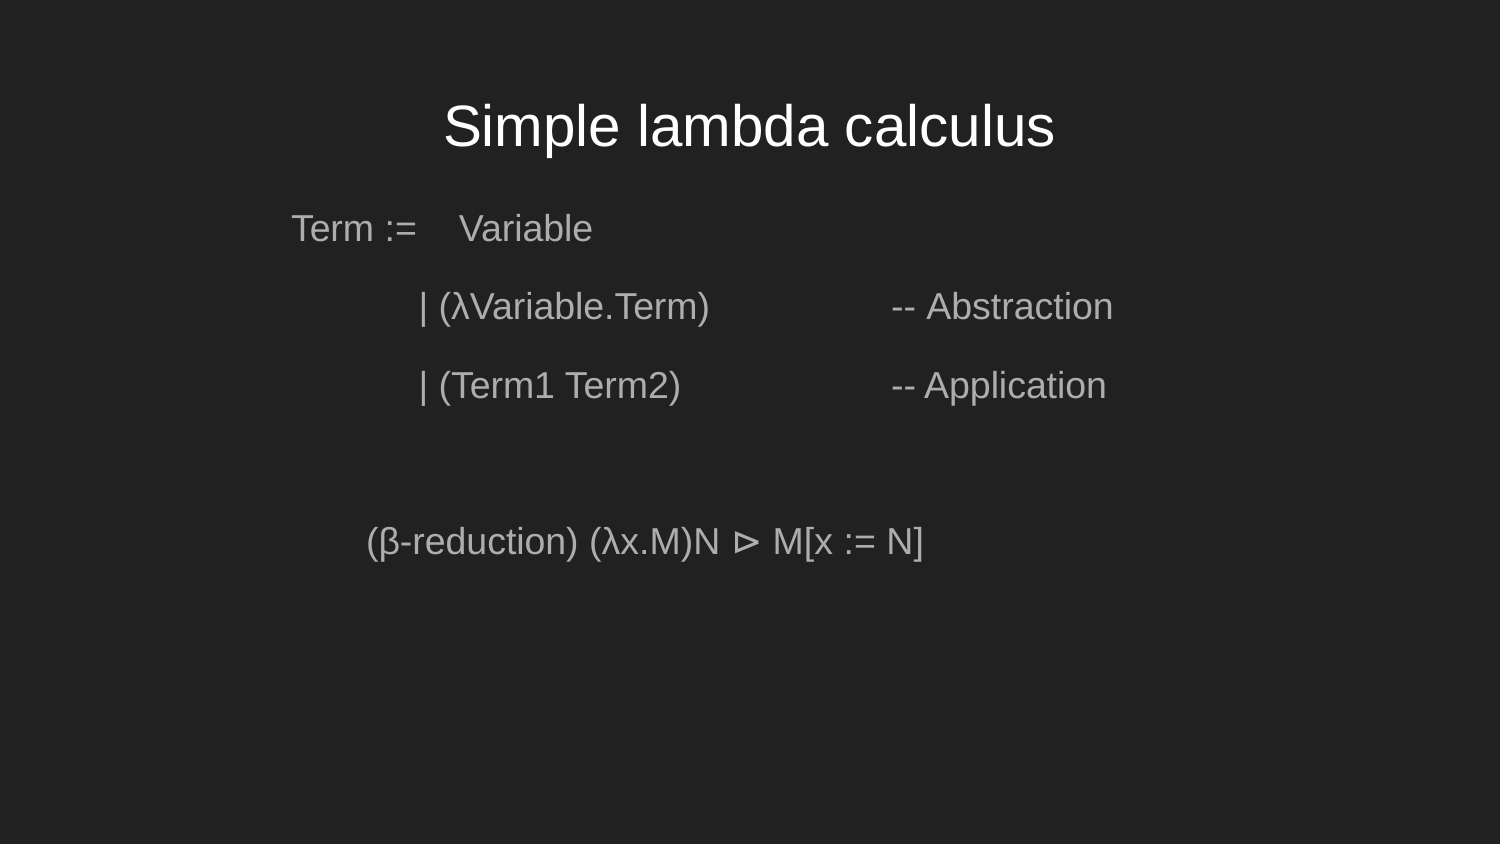

# Simple lambda calculus
Term := Variable
 | (λVariable.Term) 			-- Abstraction
 | (Term1 Term2)			-- Application
(β-reduction) (λx.M)N ⊳ M[x := N]